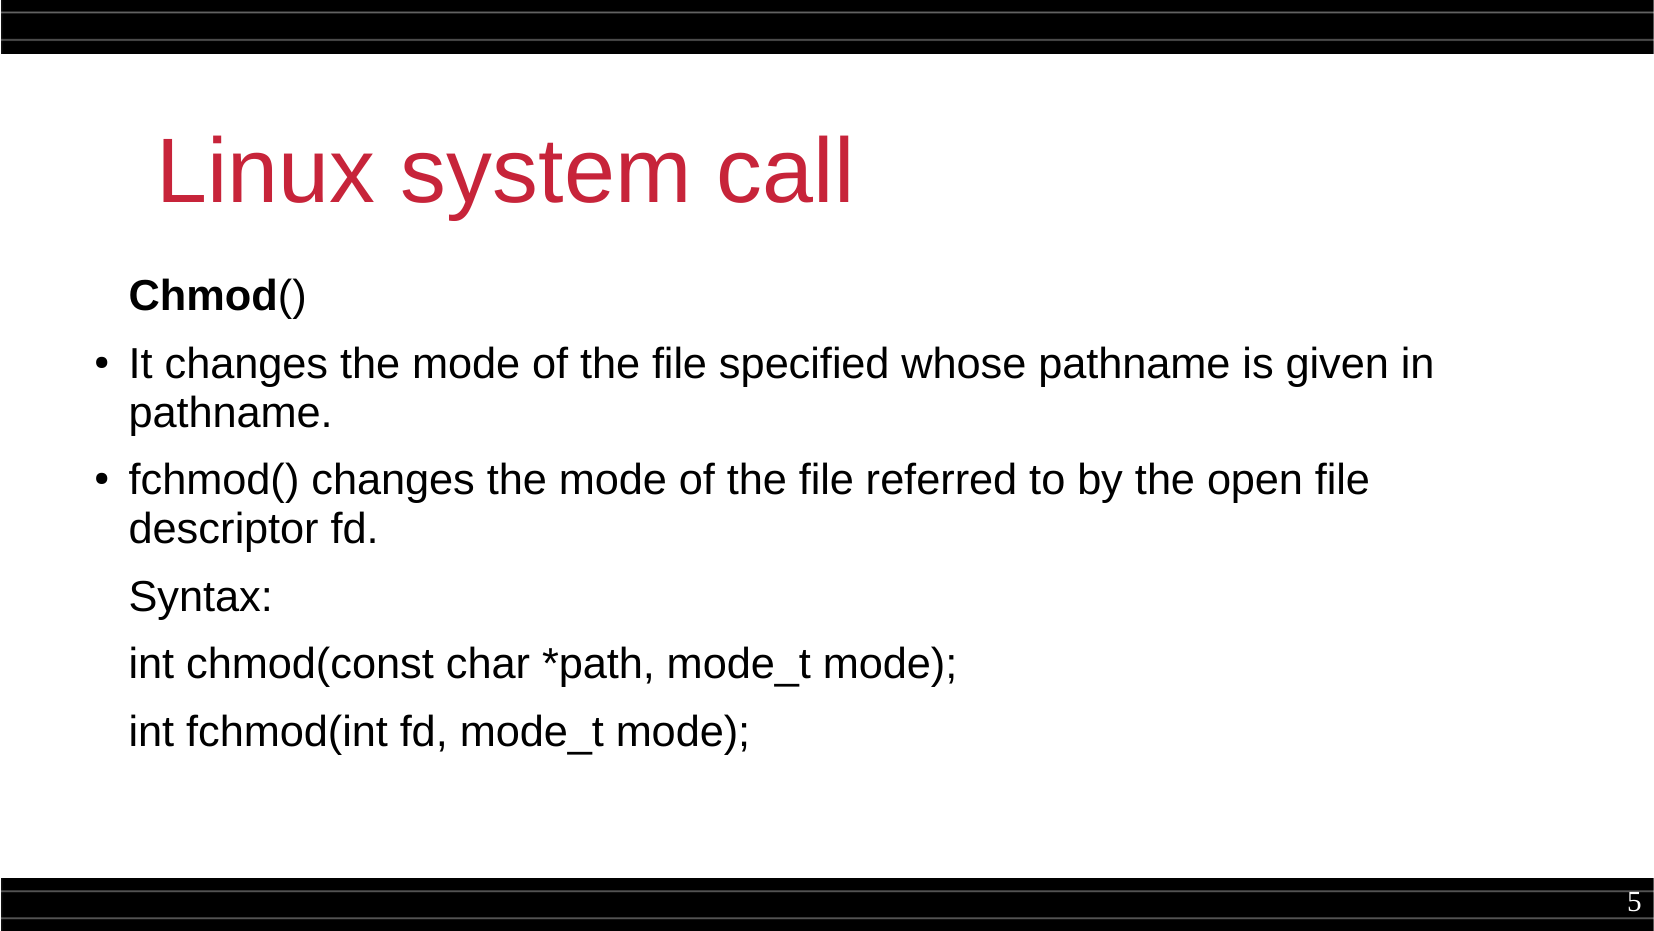

# Linux system call
Chmod()
It changes the mode of the file specified whose pathname is given in pathname.
fchmod() changes the mode of the file referred to by the open file descriptor fd.
Syntax:
int chmod(const char *path, mode_t mode);
int fchmod(int fd, mode_t mode);